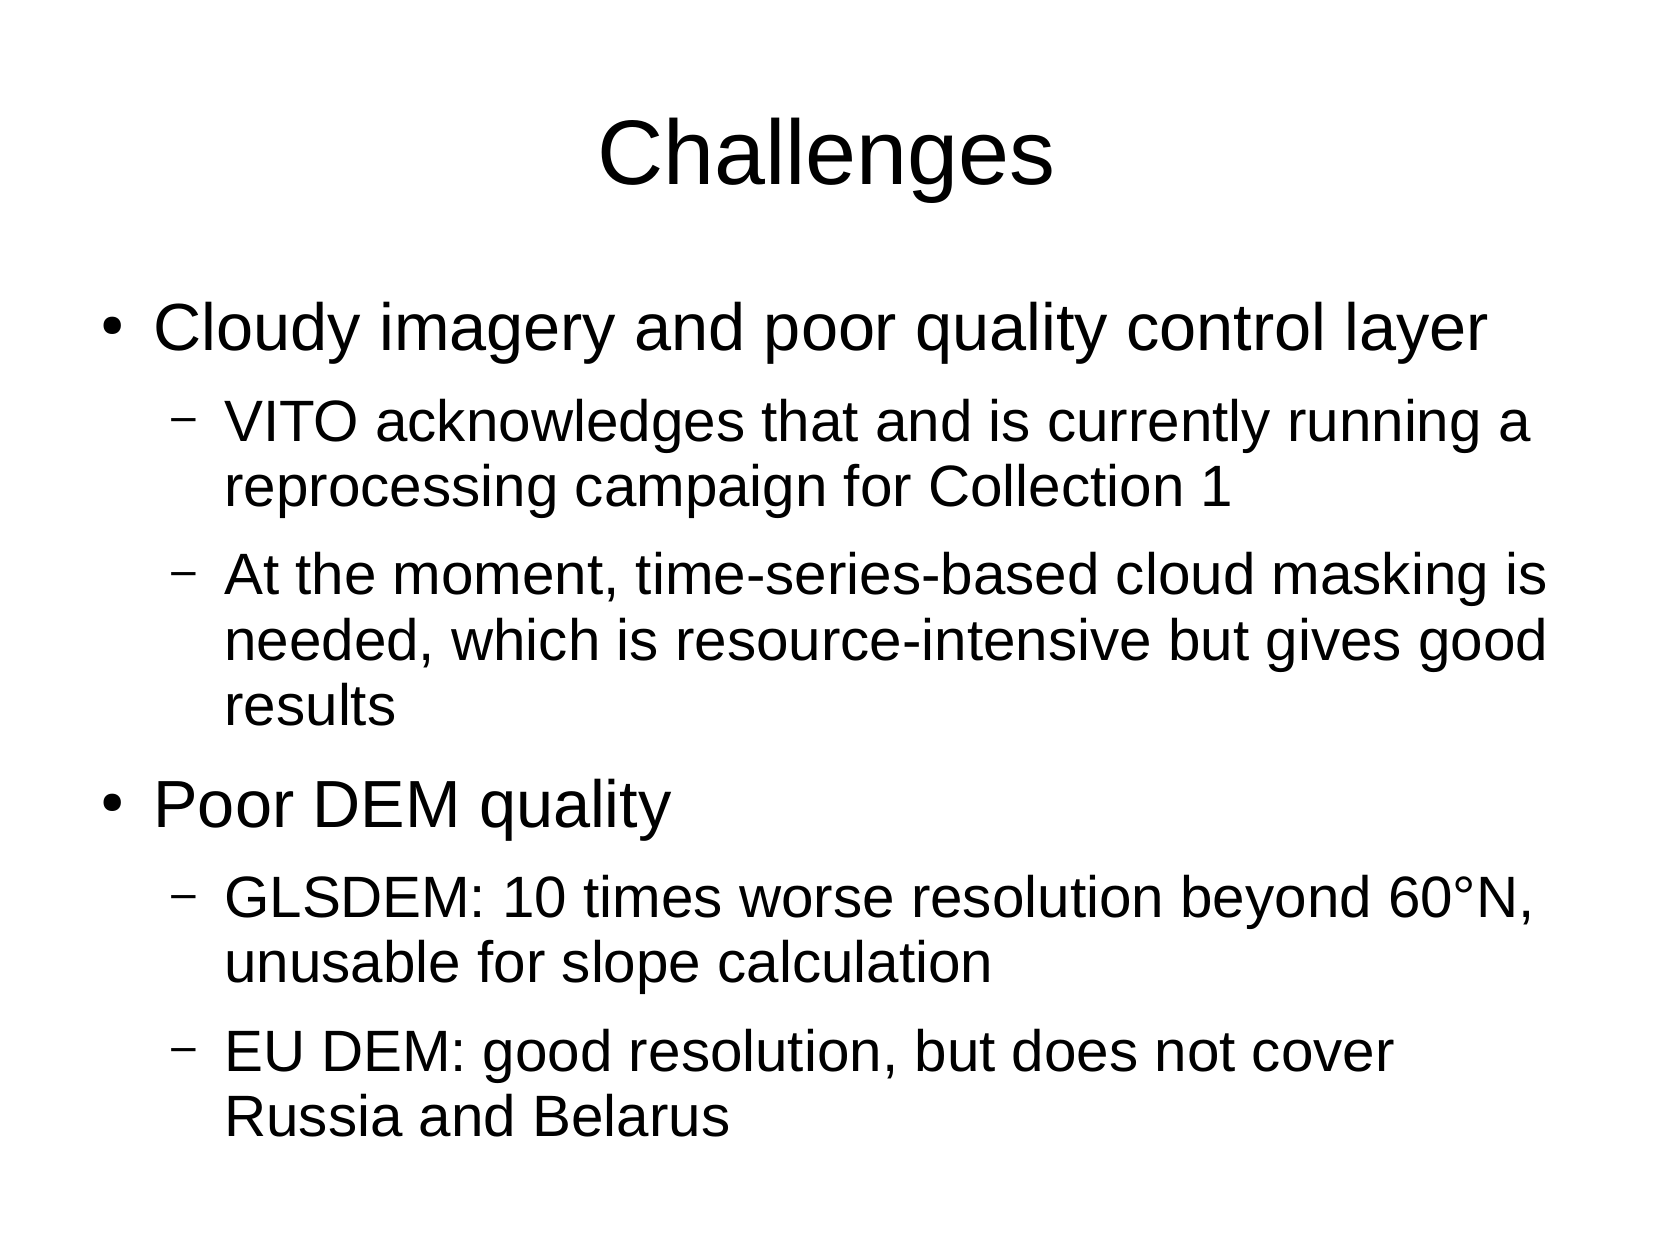

# Challenges
Cloudy imagery and poor quality control layer
VITO acknowledges that and is currently running a reprocessing campaign for Collection 1
At the moment, time-series-based cloud masking is needed, which is resource-intensive but gives good results
Poor DEM quality
GLSDEM: 10 times worse resolution beyond 60°N, unusable for slope calculation
EU DEM: good resolution, but does not cover Russia and Belarus